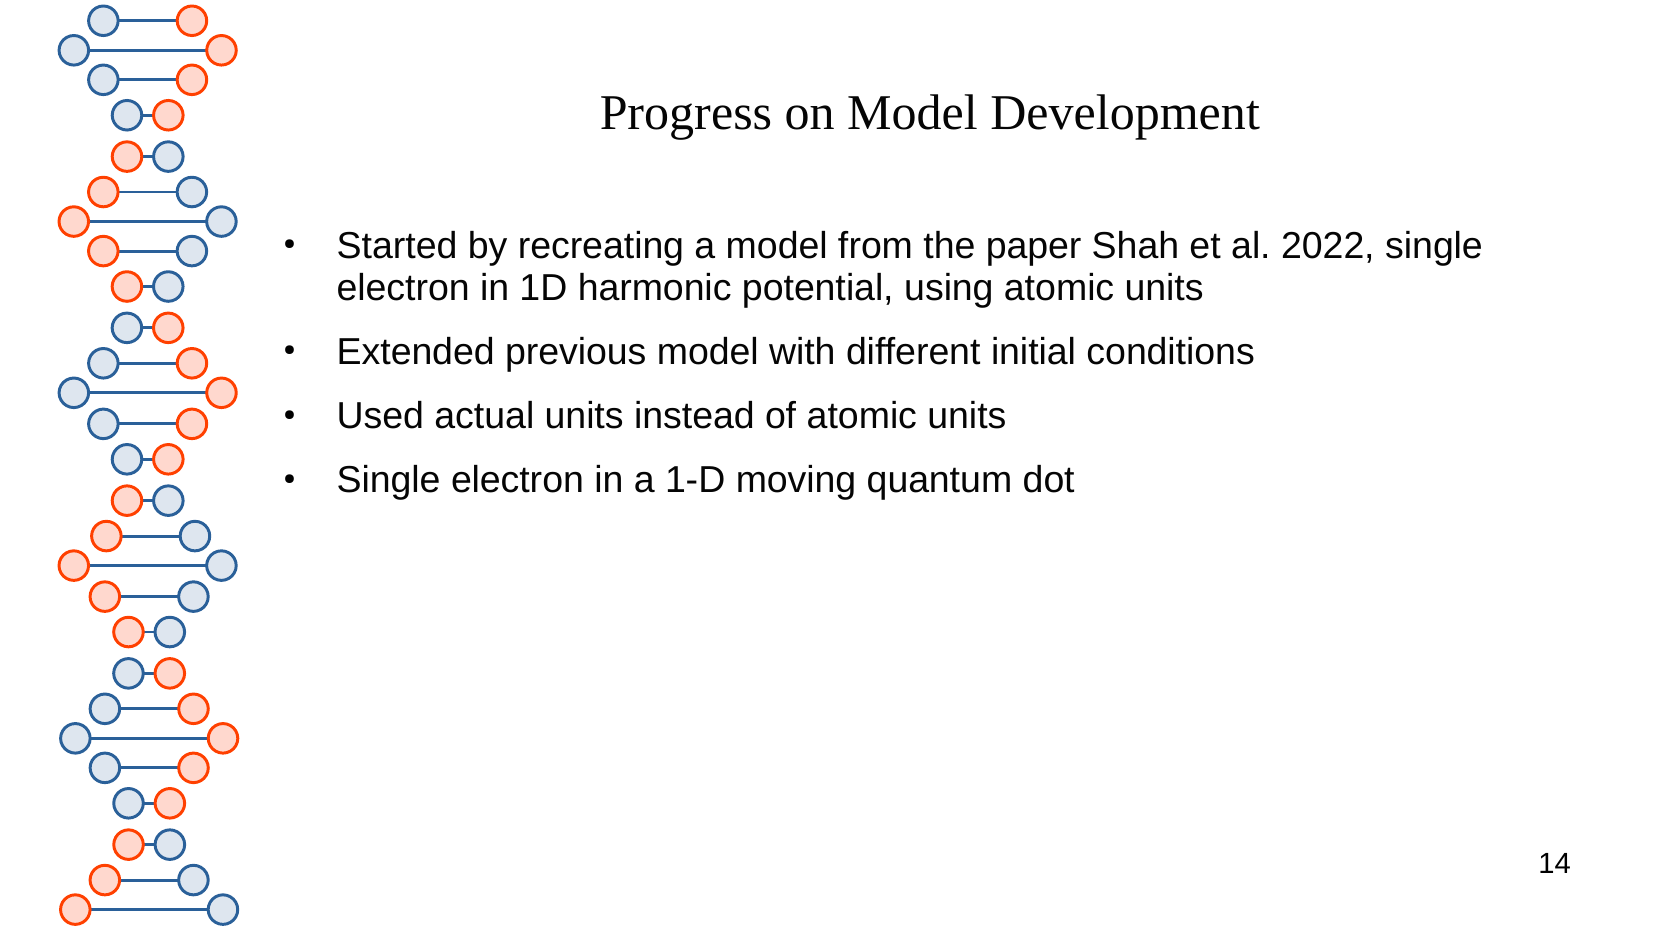

# Progress on Model Development
Started by recreating a model from the paper Shah et al. 2022, single electron in 1D harmonic potential, using atomic units
Extended previous model with different initial conditions
Used actual units instead of atomic units
Single electron in a 1-D moving quantum dot
14